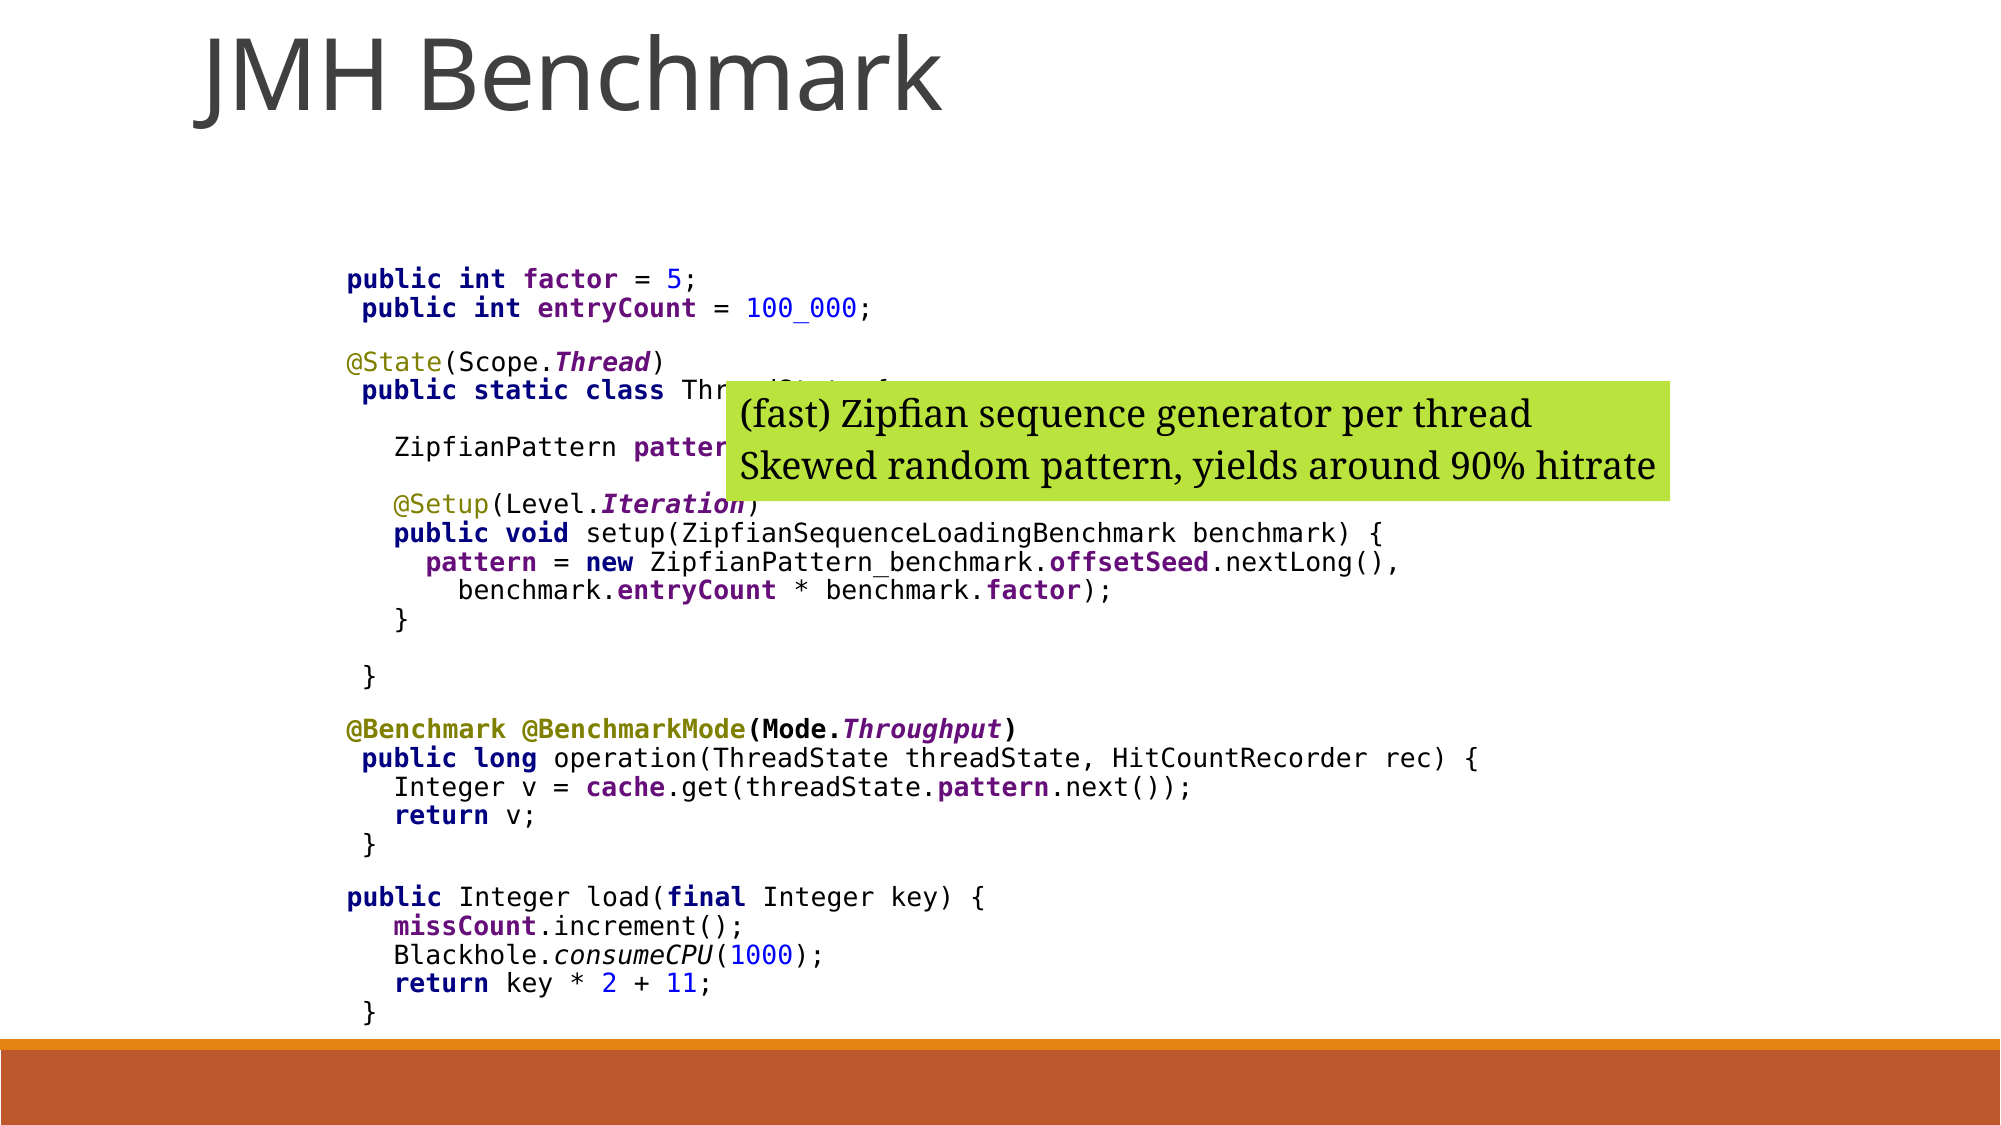

# JMH Benchmark
public int factor = 5;
public int entryCount = 100_000;
@State(Scope.Thread)
public static class ThreadState {
 ZipfianPattern pattern;
 @Setup(Level.Iteration)
 public void setup(ZipfianSequenceLoadingBenchmark benchmark) {
 pattern = new ZipfianPattern_benchmark.offsetSeed.nextLong(),
 benchmark.entryCount * benchmark.factor);
 }
}
@Benchmark @BenchmarkMode(Mode.Throughput)
public long operation(ThreadState threadState, HitCountRecorder rec) {
 Integer v = cache.get(threadState.pattern.next());
 return v;
}
public Integer load(final Integer key) {
 missCount.increment();
 Blackhole.consumeCPU(1000);
 return key * 2 + 11;
}
(fast) Zipfian sequence generator per thread
Skewed random pattern, yields around 90% hitrate